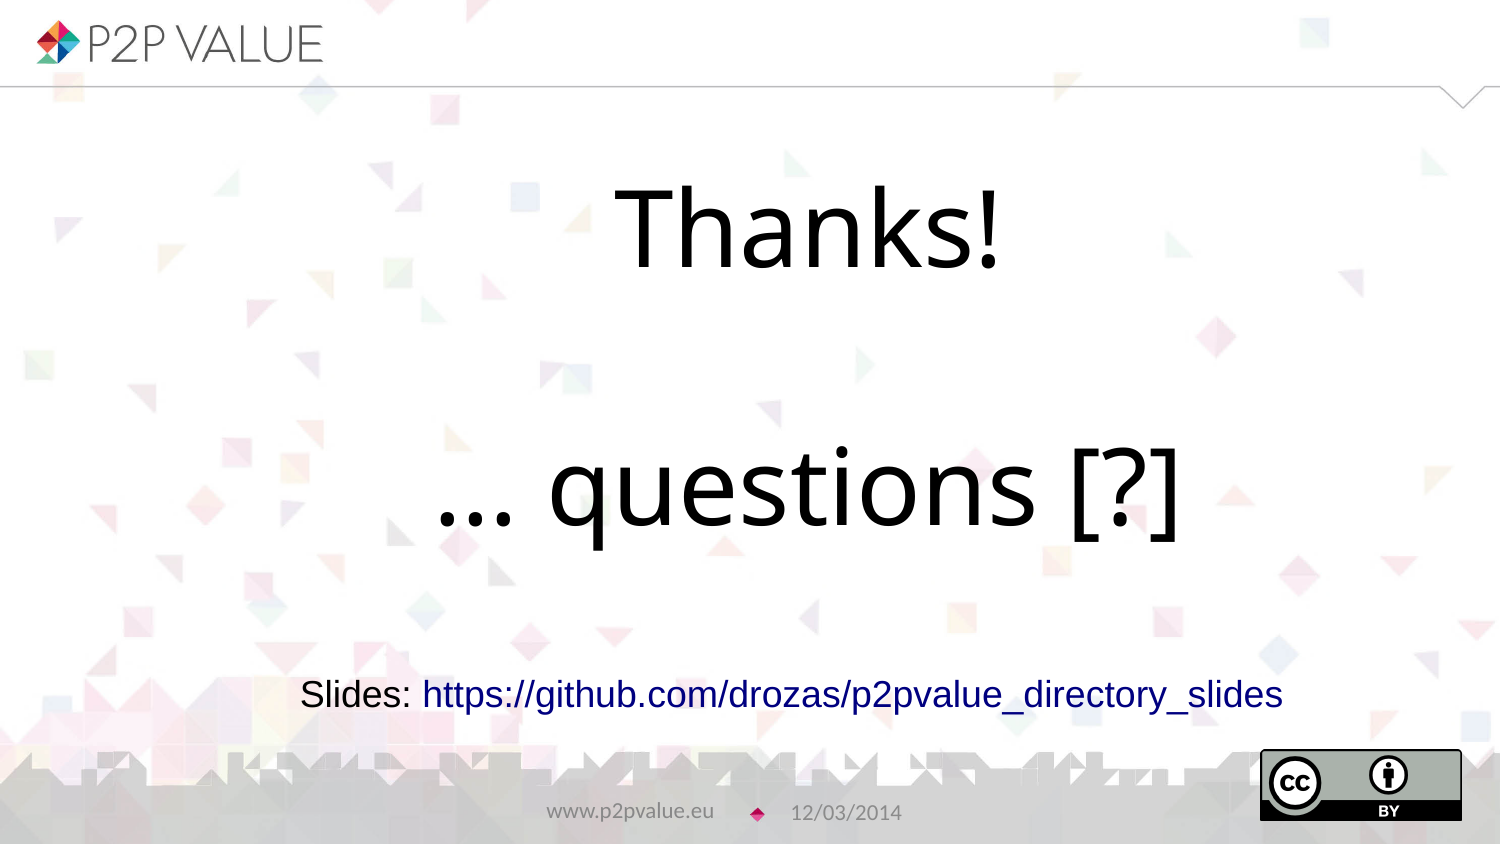

# Thanks! … questions [?]
Slides: https://github.com/drozas/p2pvalue_directory_slides
12/03/2014
www.p2pvalue.eu